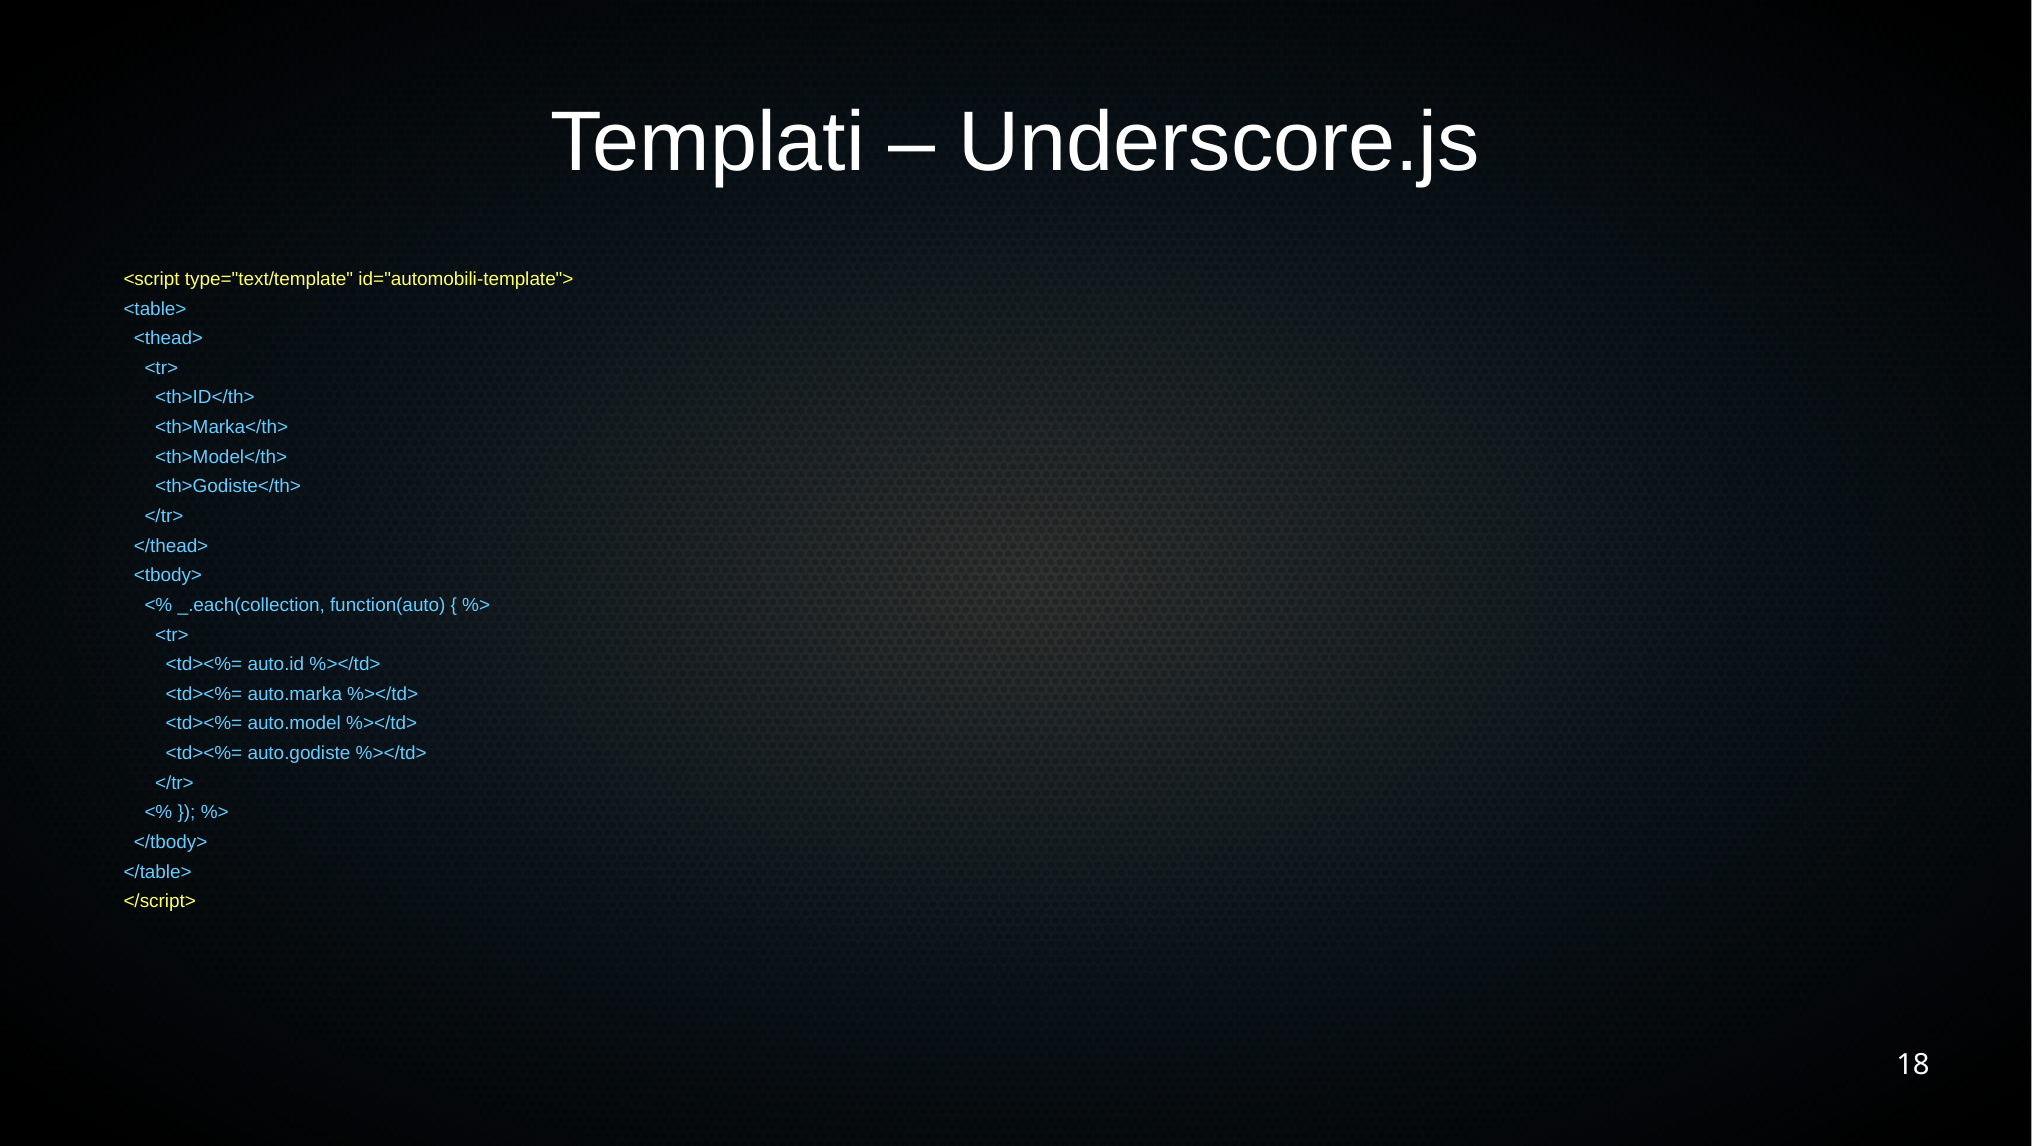

# Templati – Underscore.js
<script type="text/template" id="automobili-template">
<table>
 <thead>
 <tr>
 <th>ID</th>
 <th>Marka</th>
 <th>Model</th>
 <th>Godiste</th>
 </tr>
 </thead>
 <tbody>
 <% _.each(collection, function(auto) { %>
 <tr>
 <td><%= auto.id %></td>
 <td><%= auto.marka %></td>
 <td><%= auto.model %></td>
 <td><%= auto.godiste %></td>
 </tr>
 <% }); %>
 </tbody>
</table>
</script>
18